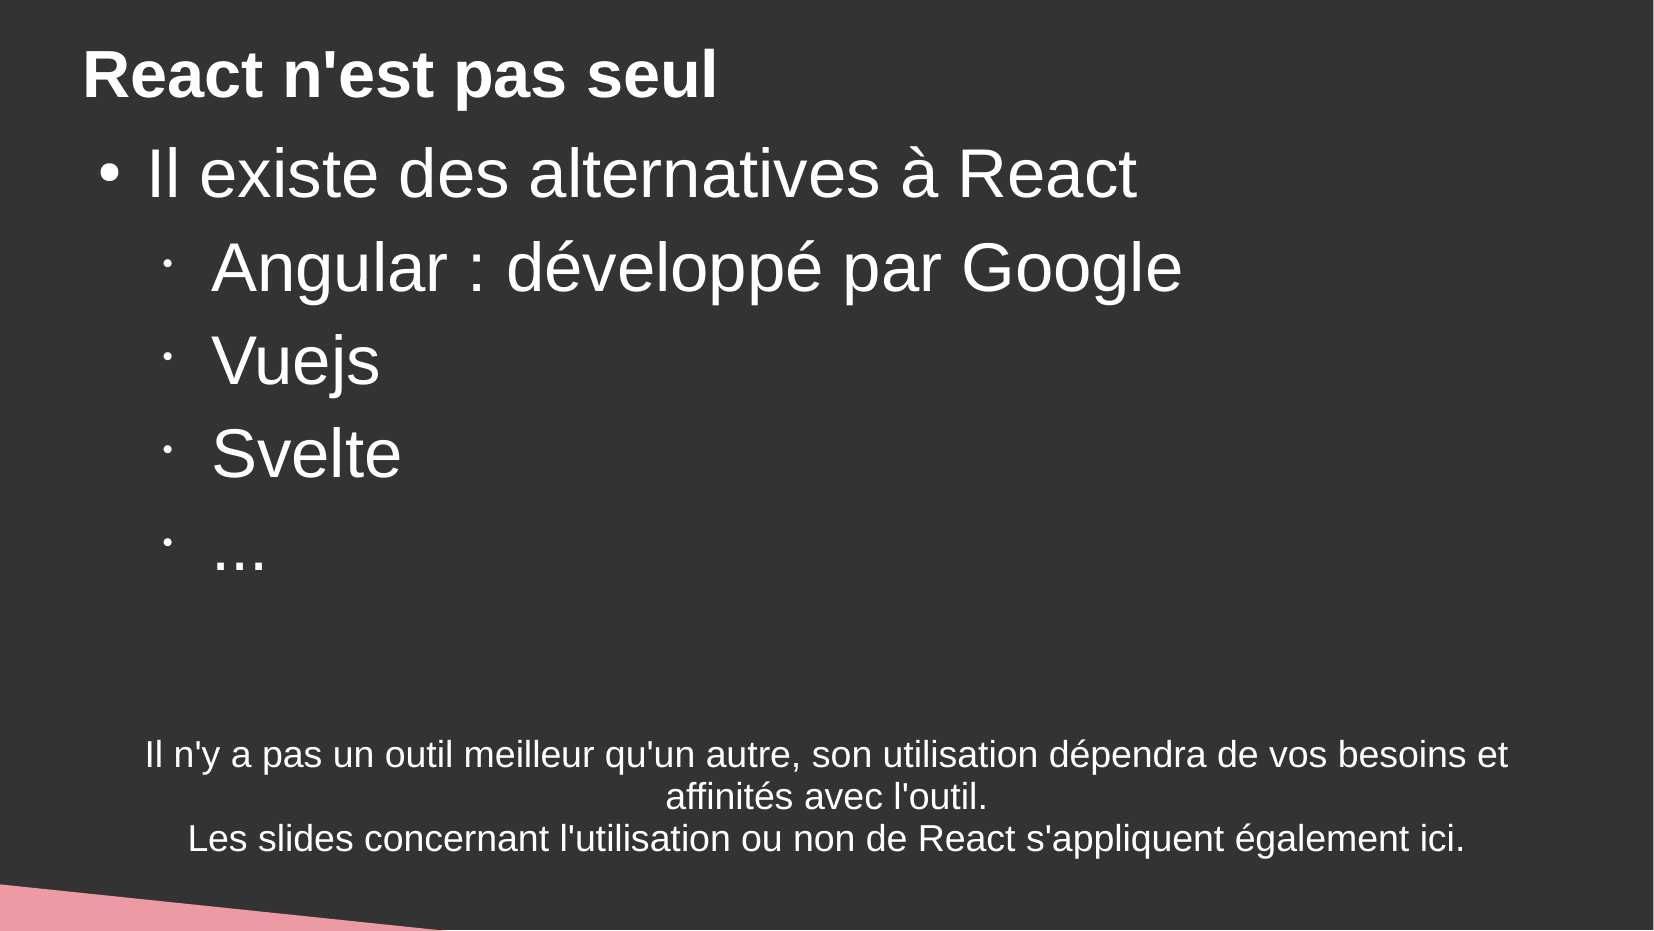

# React n'est pas seul
Il existe des alternatives à React
Angular : développé par Google
Vuejs
Svelte
...
Il n'y a pas un outil meilleur qu'un autre, son utilisation dépendra de vos besoins et affinités avec l'outil.
Les slides concernant l'utilisation ou non de React s'appliquent également ici.